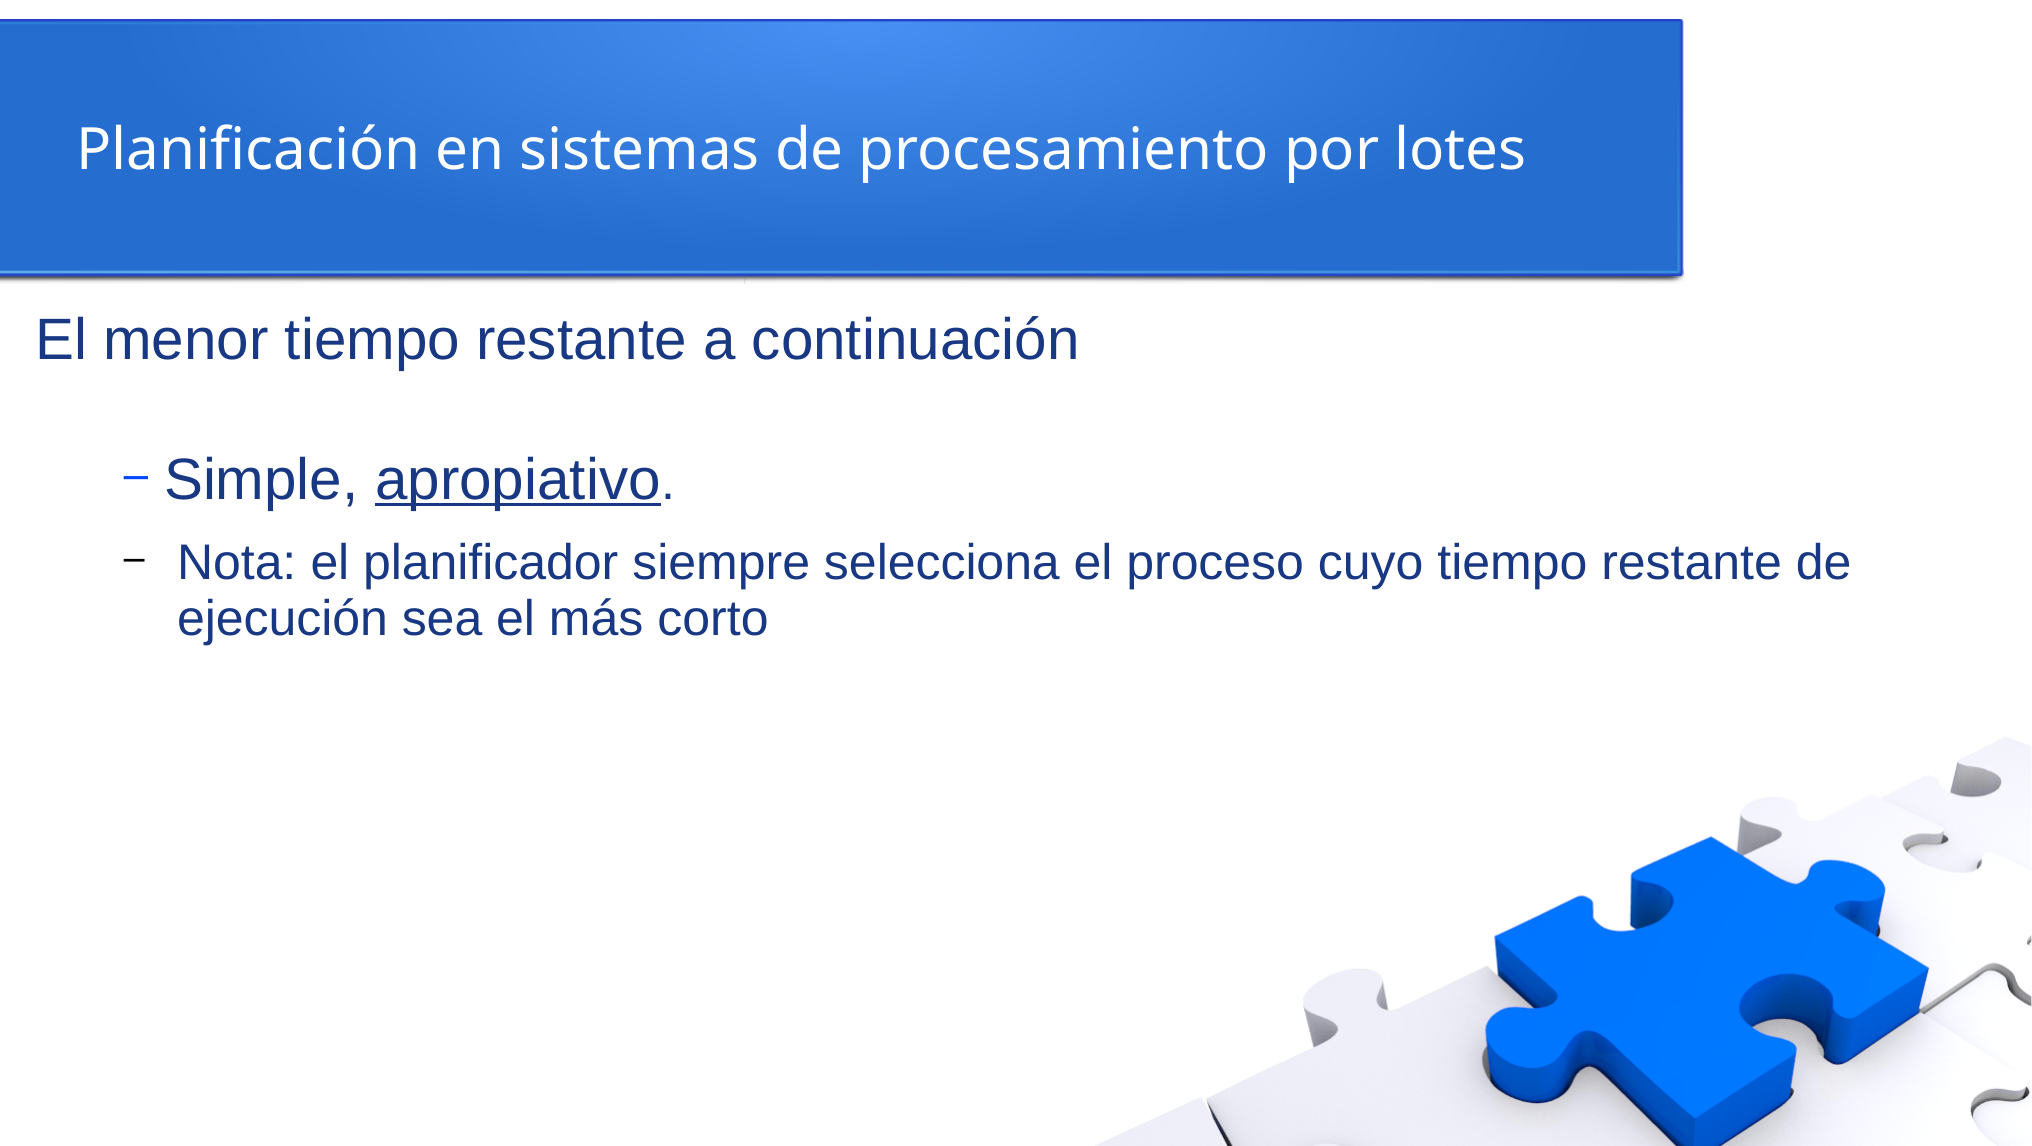

Planificación en sistemas de procesamiento por lotes
El menor tiempo restante a continuación
 Simple, apropiativo.
Nota: el planificador siempre selecciona el proceso cuyo tiempo restante de ejecución sea el más corto
# Clean & simple